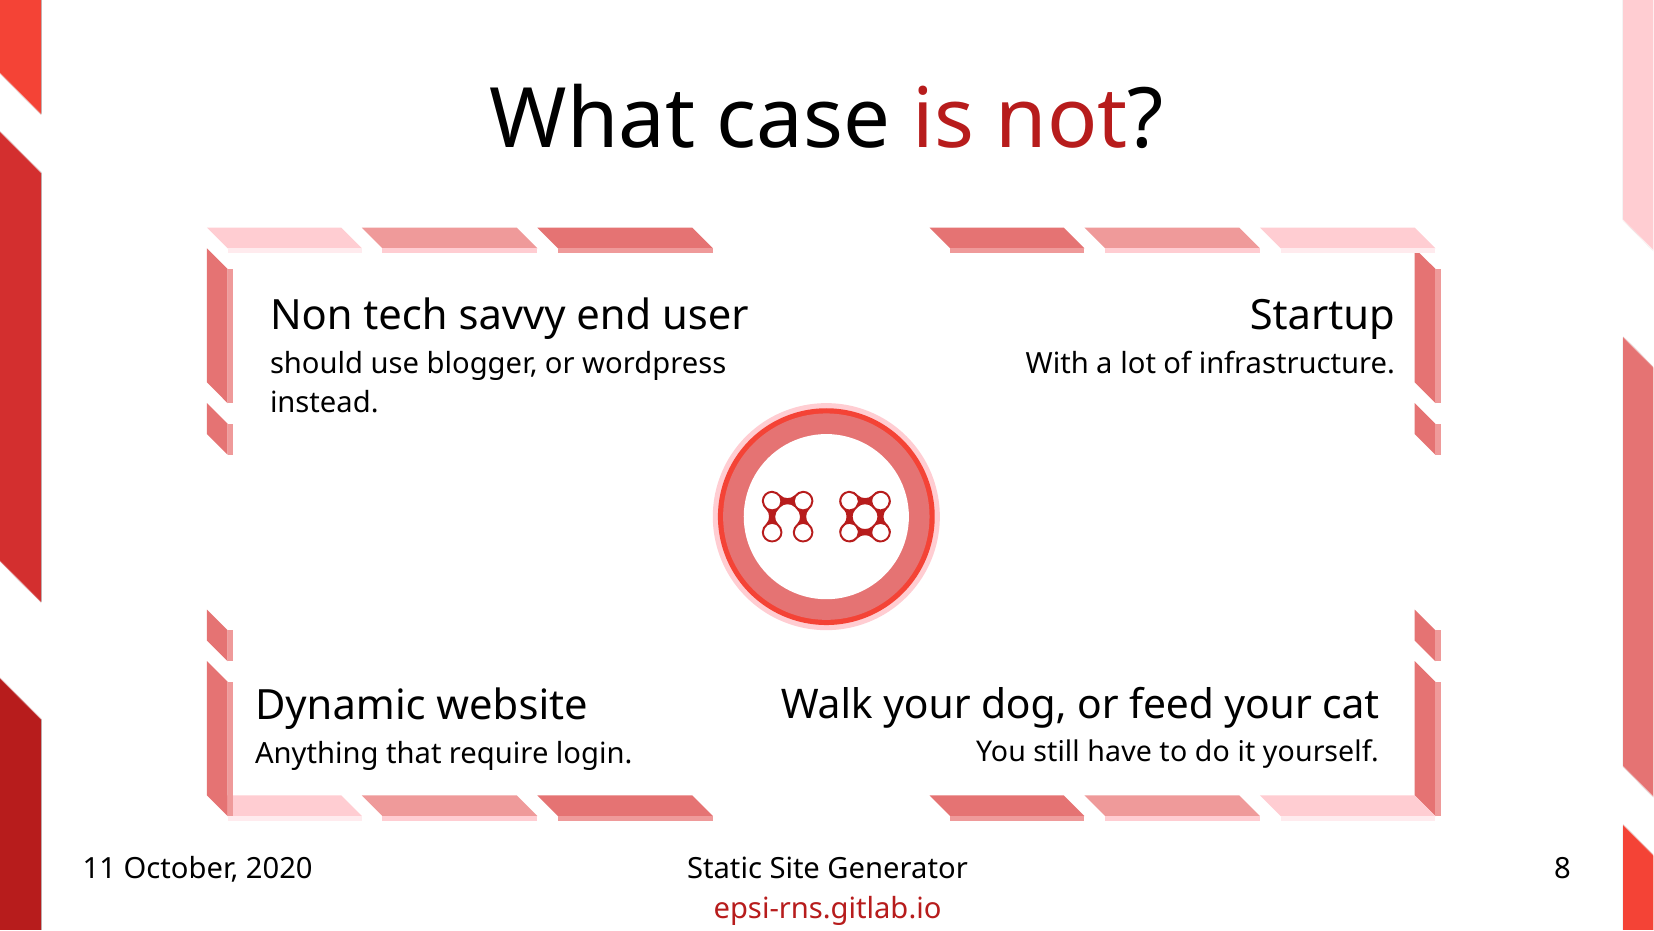

# What case is not?
Non tech savvy end user
should use blogger, or wordpress instead.
Startup
With a lot of infrastructure.
Dynamic website
Anything that require login.
Walk your dog, or feed your cat
You still have to do it yourself.
11 October, 2020
Static Site Generator
8